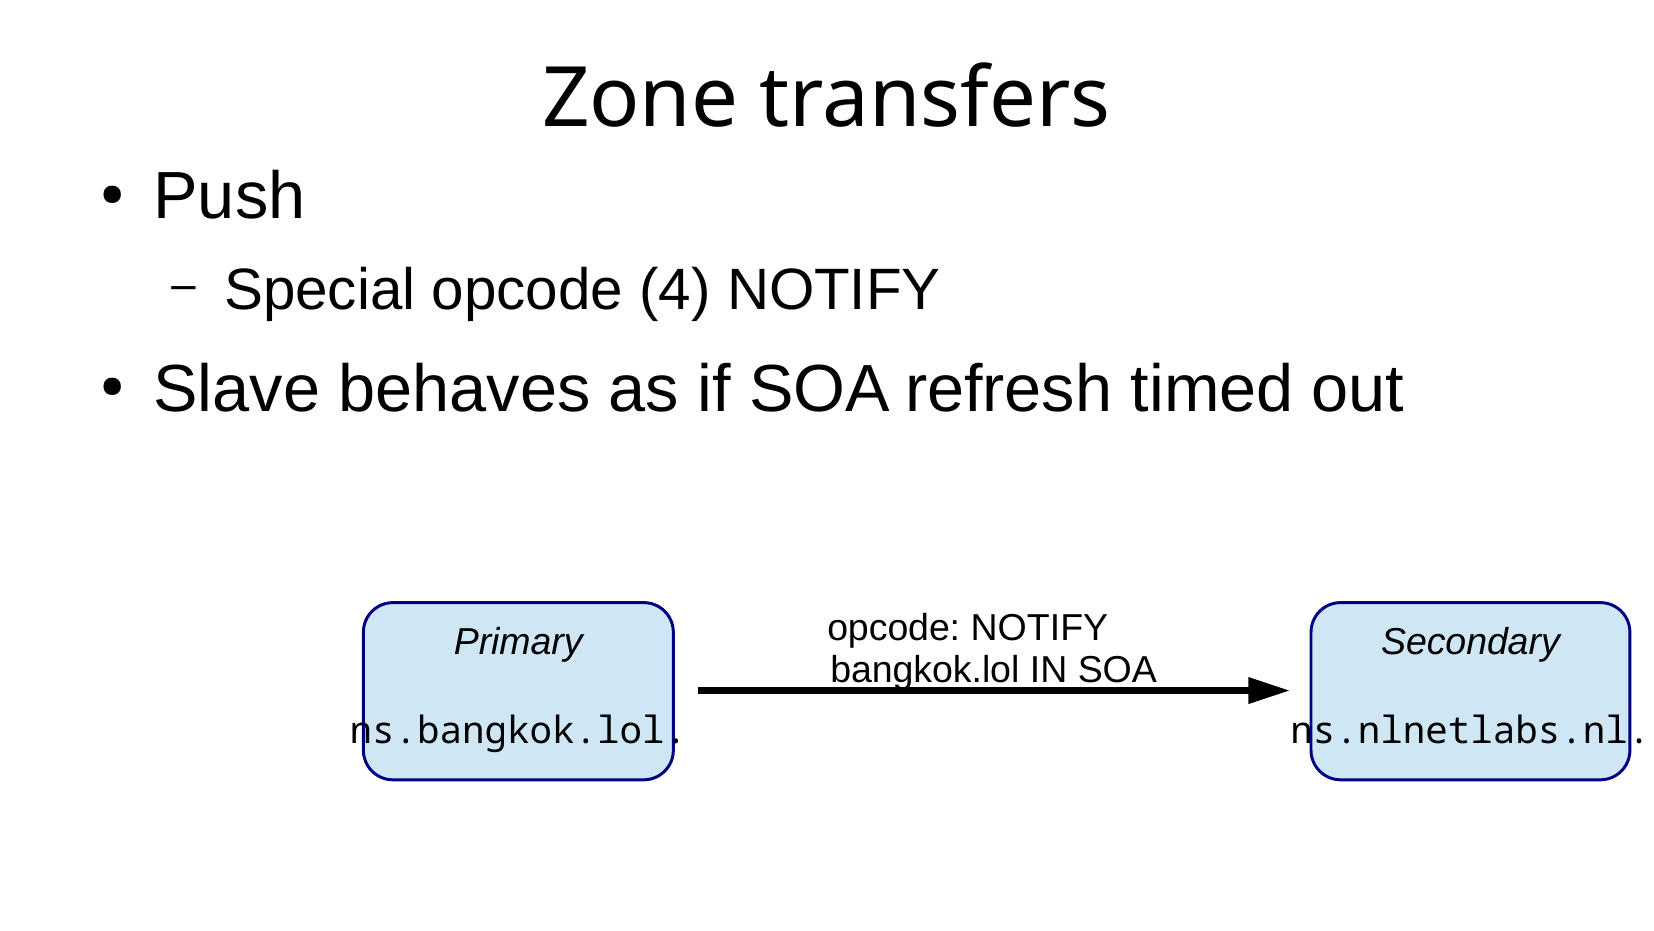

Zone transfers
# Push
Special opcode (4) NOTIFY
Slave behaves as if SOA refresh timed out
Primary
ns.bangkok.lol.
Secondary
ns.nlnetlabs.nl.
opcode: NOTIFY
bangkok.lol IN SOA